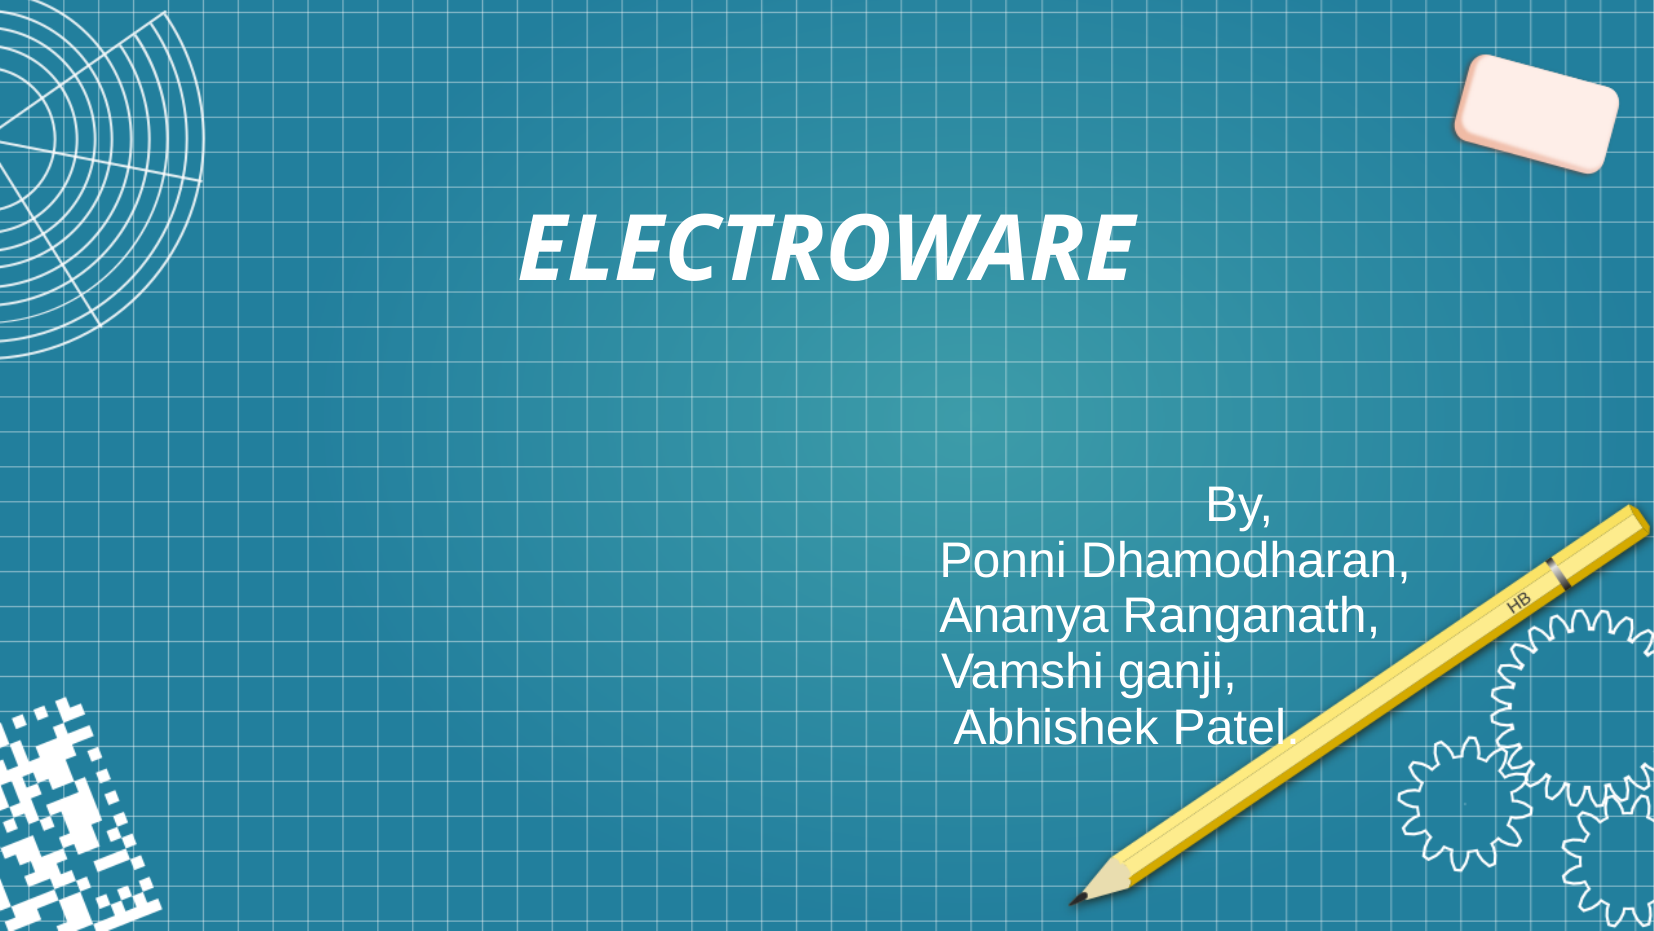

# ELECTROWARE
											By,
											Ponni Dhamodharan,											Ananya Ranganath,
							Vamshi ganji,
								Abhishek Patel.